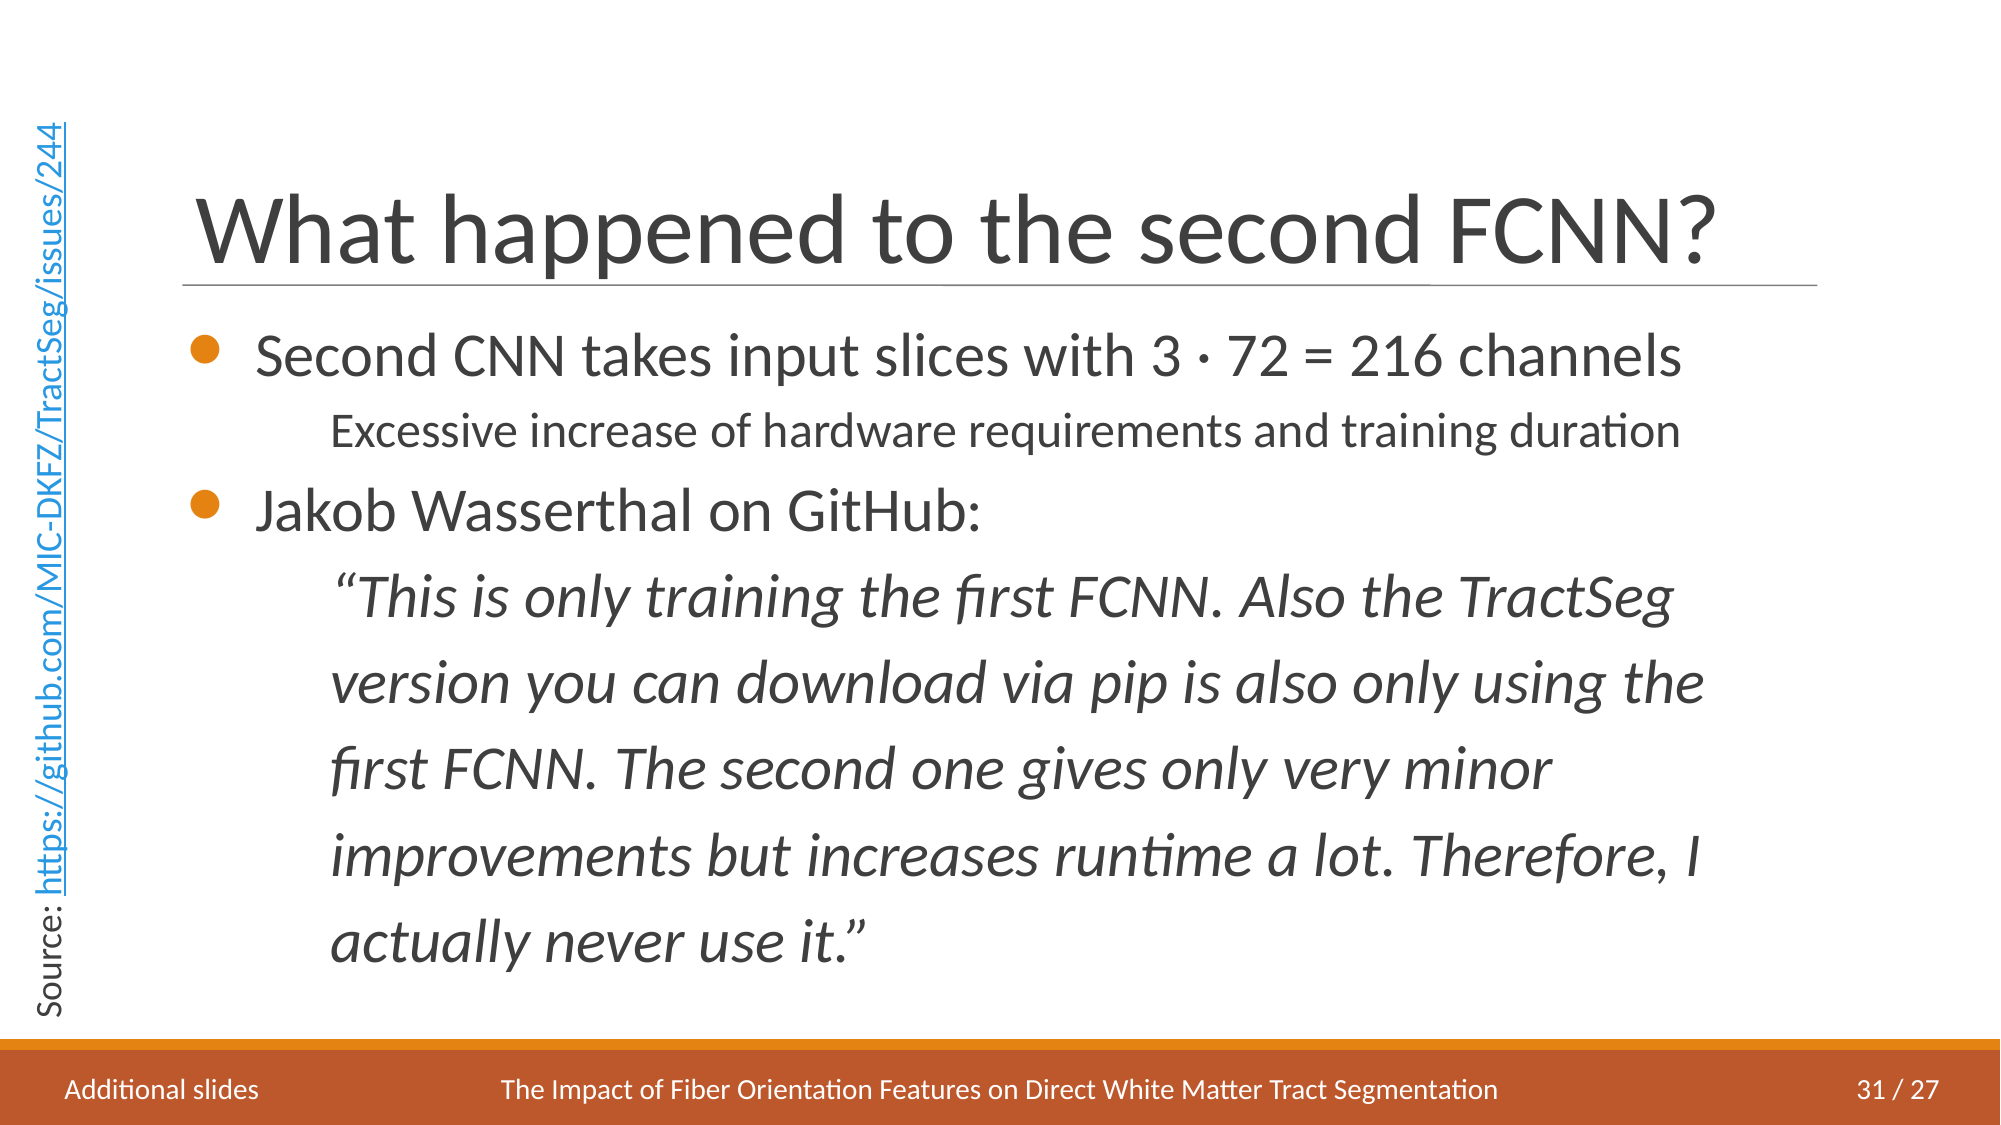

# What happened to the second FCNN?
Second CNN takes input slices with 3 · 72 = 216 channels
Excessive increase of hardware requirements and training duration
Jakob Wasserthal on GitHub:
“This is only training the first FCNN. Also the TractSeg version you can download via pip is also only using the first FCNN. The second one gives only very minor improvements but increases runtime a lot. Therefore, I actually never use it.”
Source: https://github.com/MIC-DKFZ/TractSeg/issues/244
Additional slides
The Impact of Fiber Orientation Features on Direct White Matter Tract Segmentation